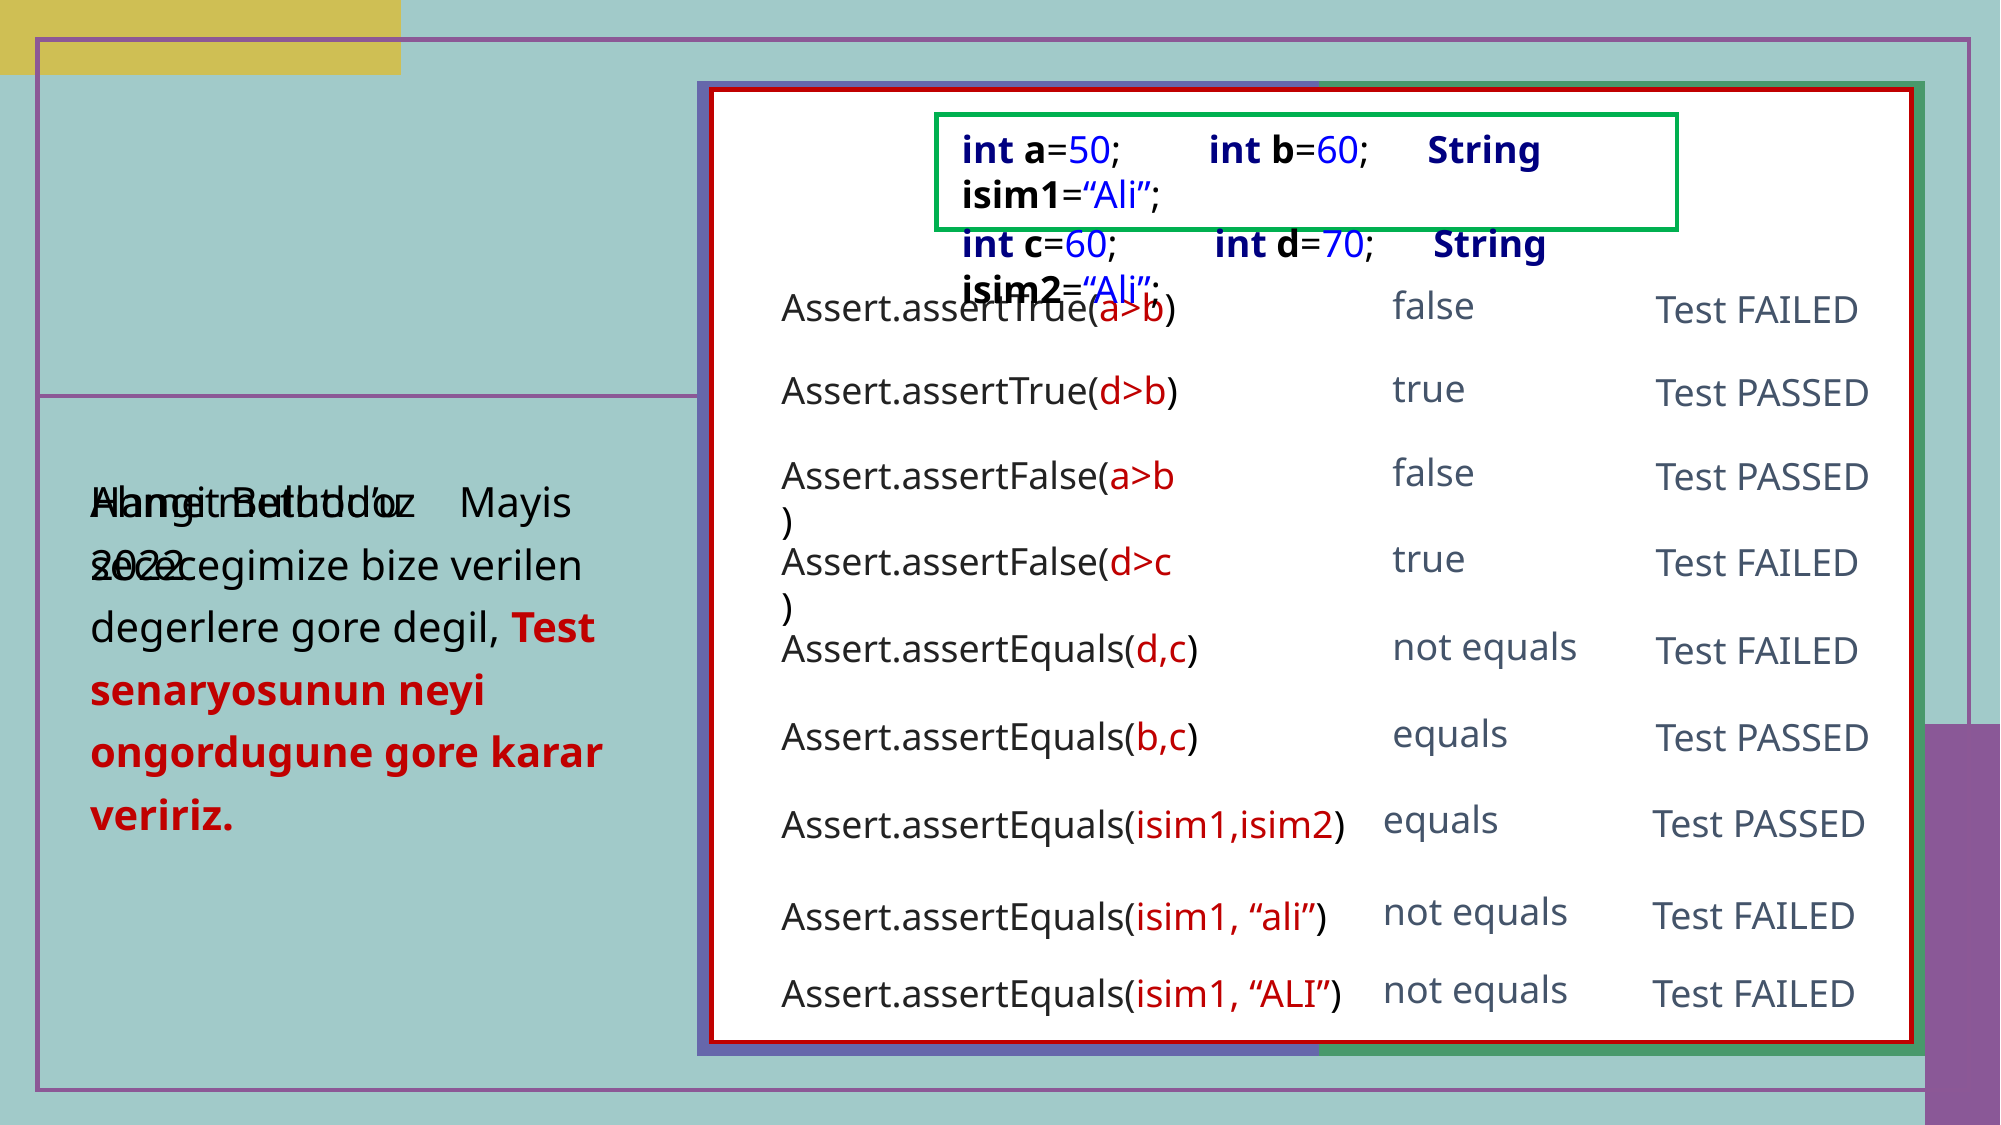

int a=50; int b=60; String isim1=“Ali”;
int c=60; int d=70; String isim2=“Ali”;
# Assertion Method’lari
false
Assert.assertTrue(a>b)
Test FAILED
true
Assert.assertTrue(d>b)
Test PASSED
false
Assert.assertFalse(a>b)
Test PASSED
Hangi method’u sececegimize bize verilen degerlere gore degil, Test senaryosunun neyi ongordugune gore karar veririz.
Ahmet Bulutluoz Mayis 2022
true
Assert.assertFalse(d>c)
Test FAILED
not equals
Assert.assertEquals(d,c)
Test FAILED
equals
Assert.assertEquals(b,c)
Test PASSED
equals
Test PASSED
Assert.assertEquals(isim1,isim2)
not equals
Test FAILED
Assert.assertEquals(isim1, “ali”)
not equals
Test FAILED
Assert.assertEquals(isim1, “ALI”)